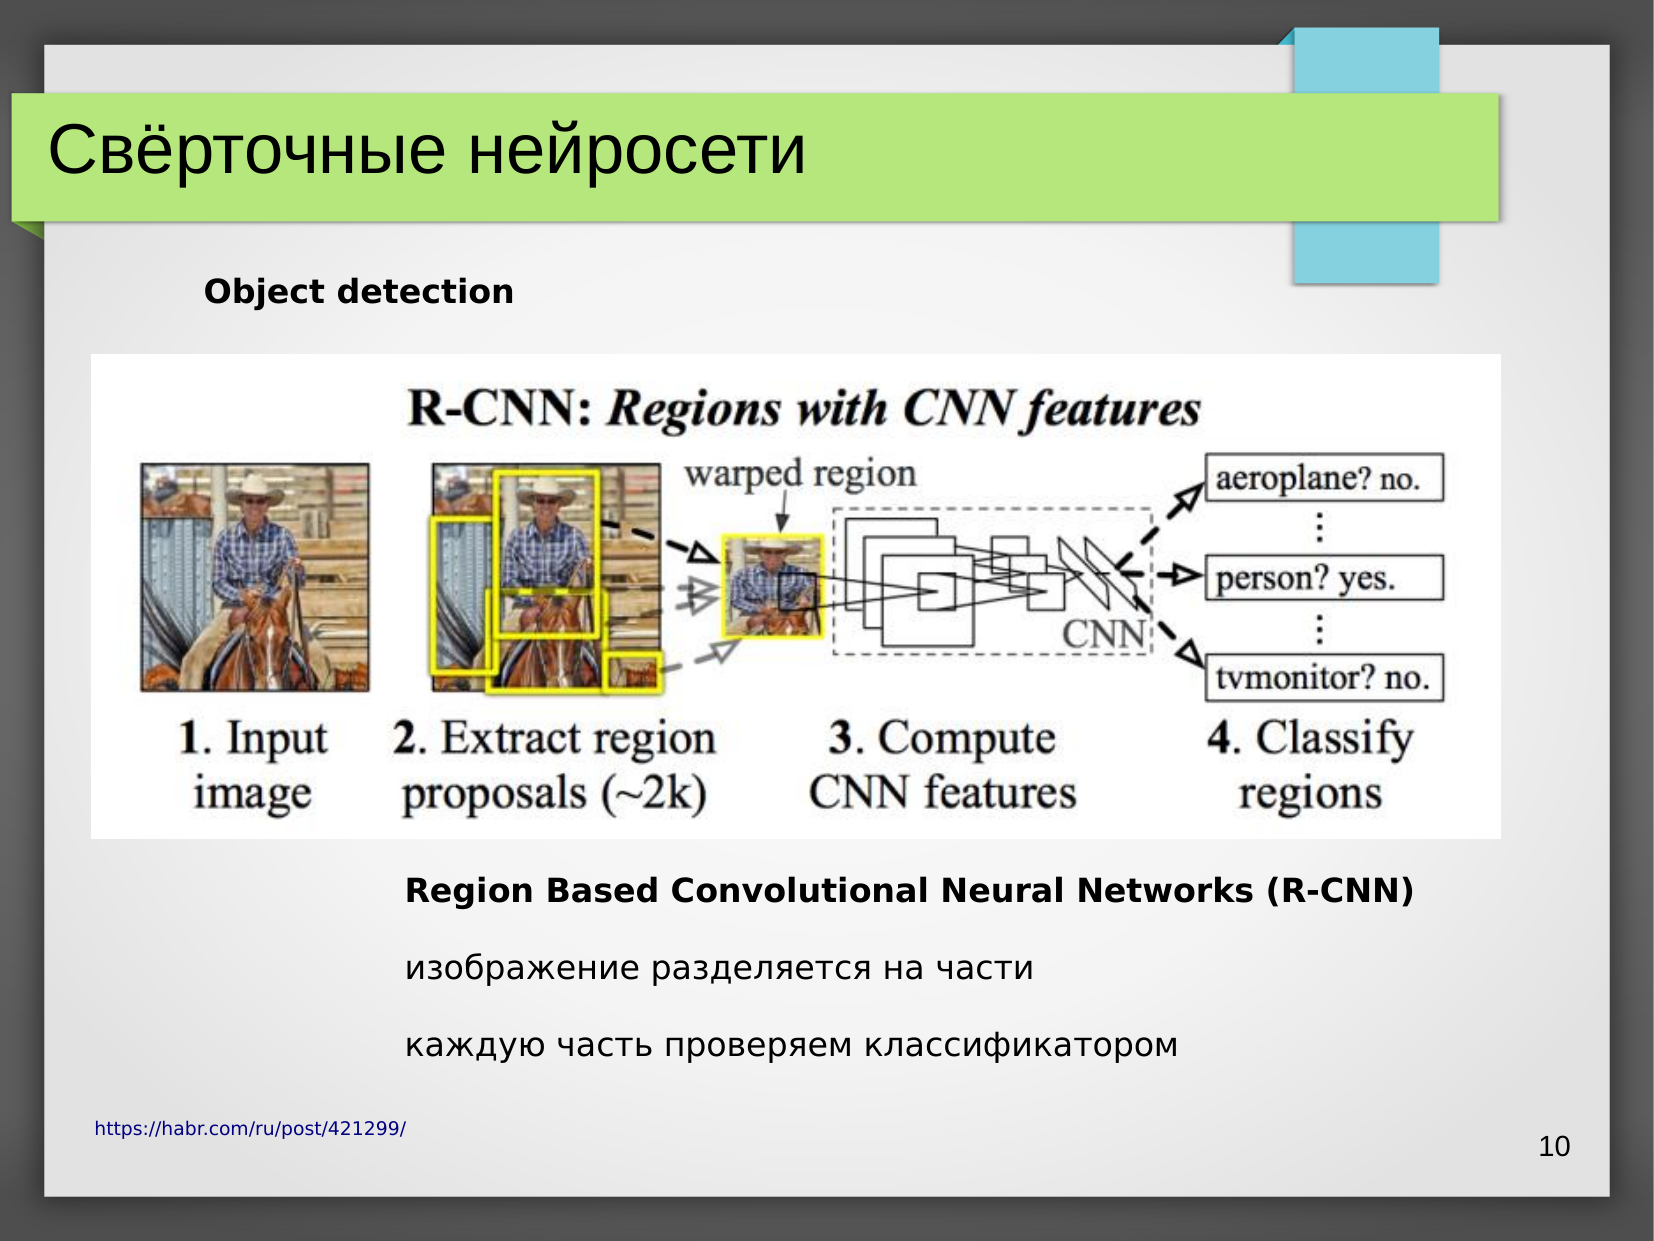

# Свёрточные нейросети
Object detection
Region Based Convolutional Neural Networks (R-CNN)
изображение разделяется на части
каждую часть проверяем классификатором
https://habr.com/ru/post/421299/
10